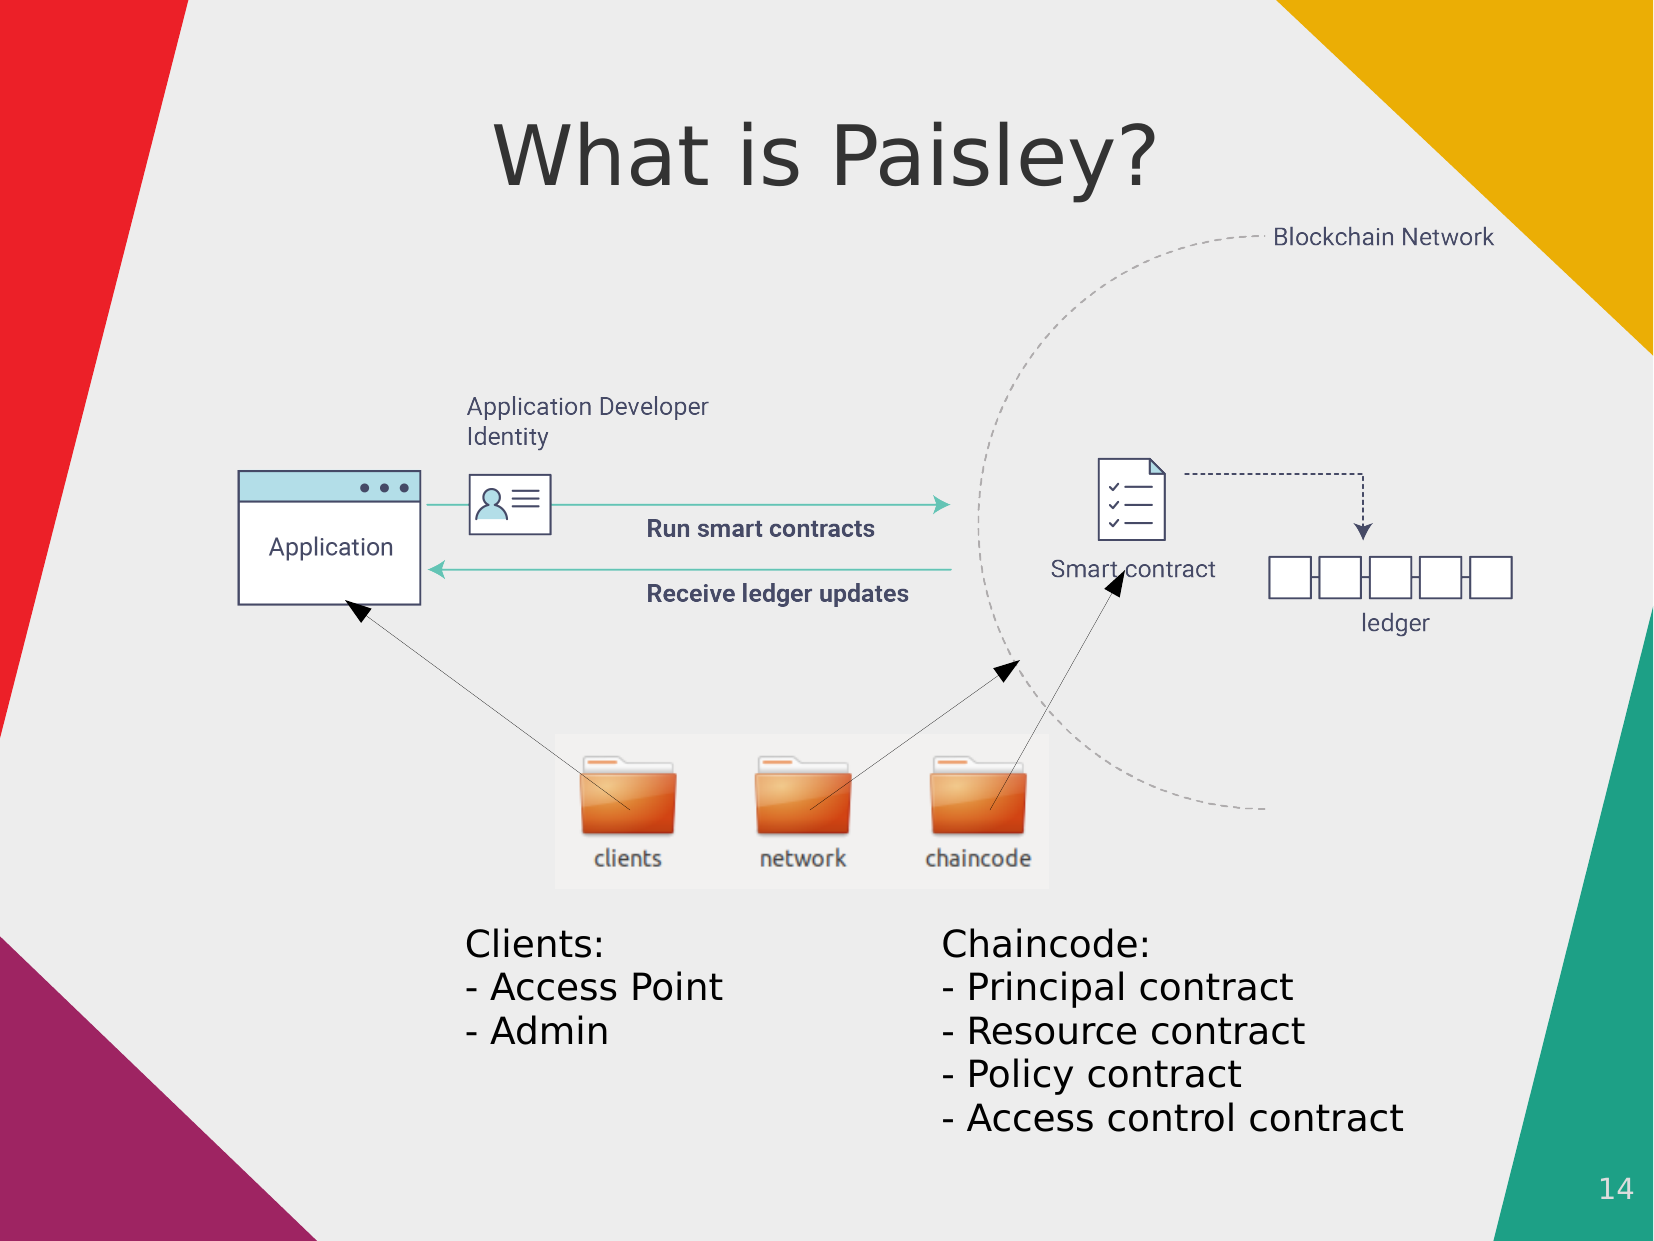

# What is Paisley?
Clients:
- Access Point
- Admin
Chaincode:
- Principal contract
- Resource contract
- Policy contract
- Access control contract
14